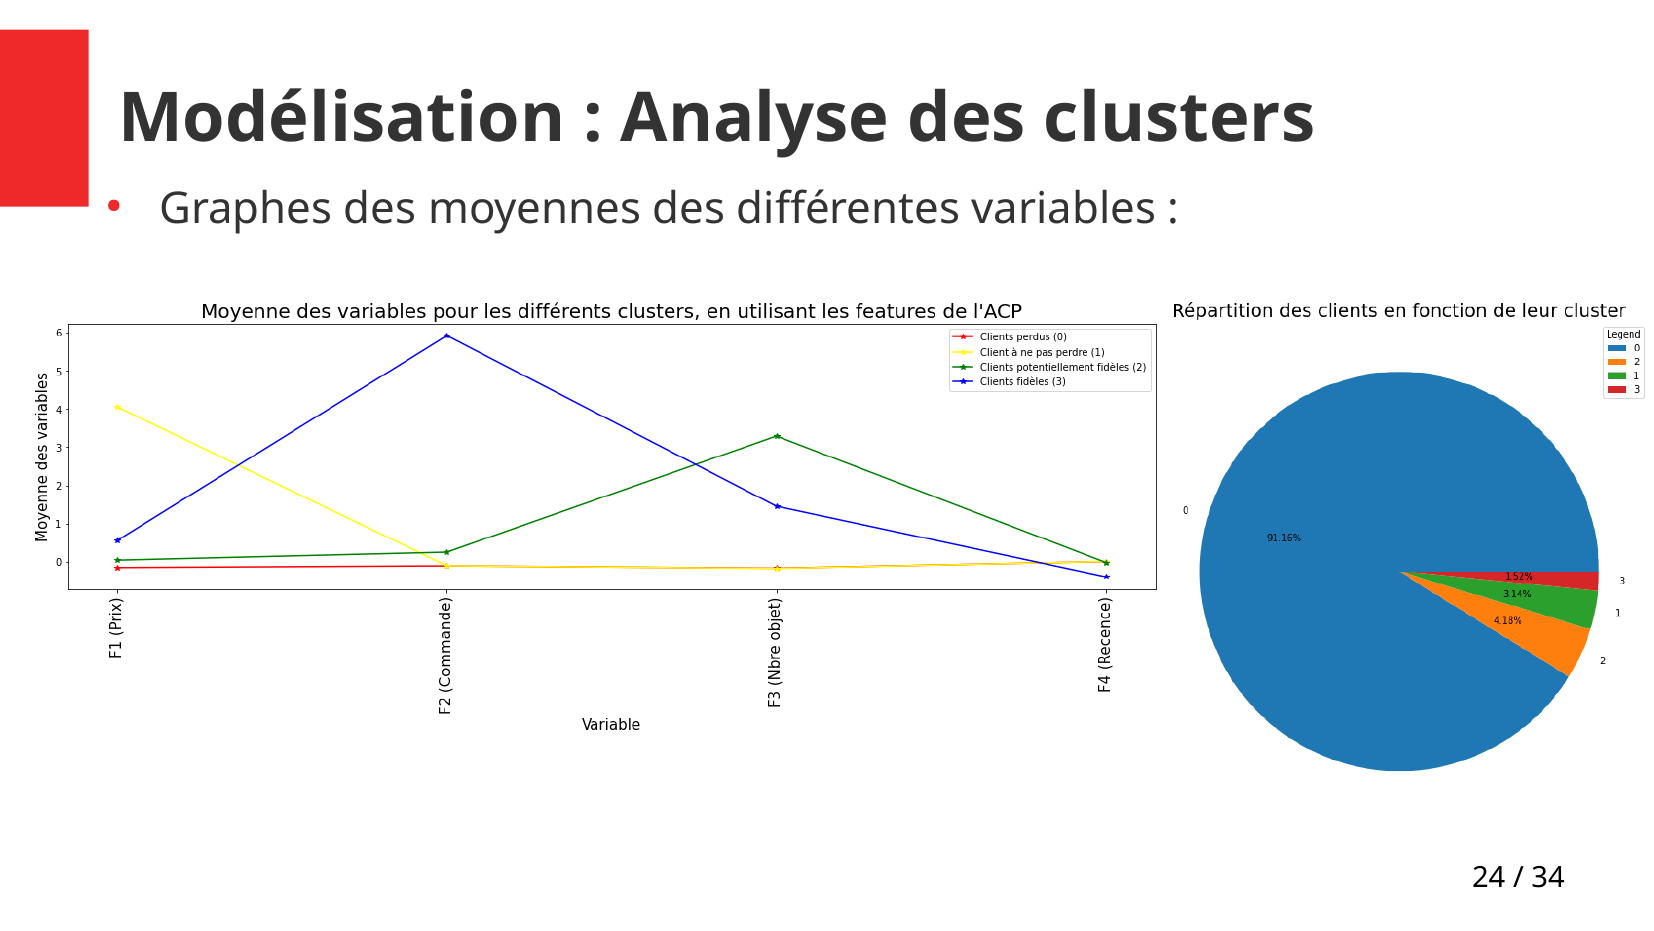

# Modélisation : Analyse des clusters
Graphes des moyennes des différentes variables :
24